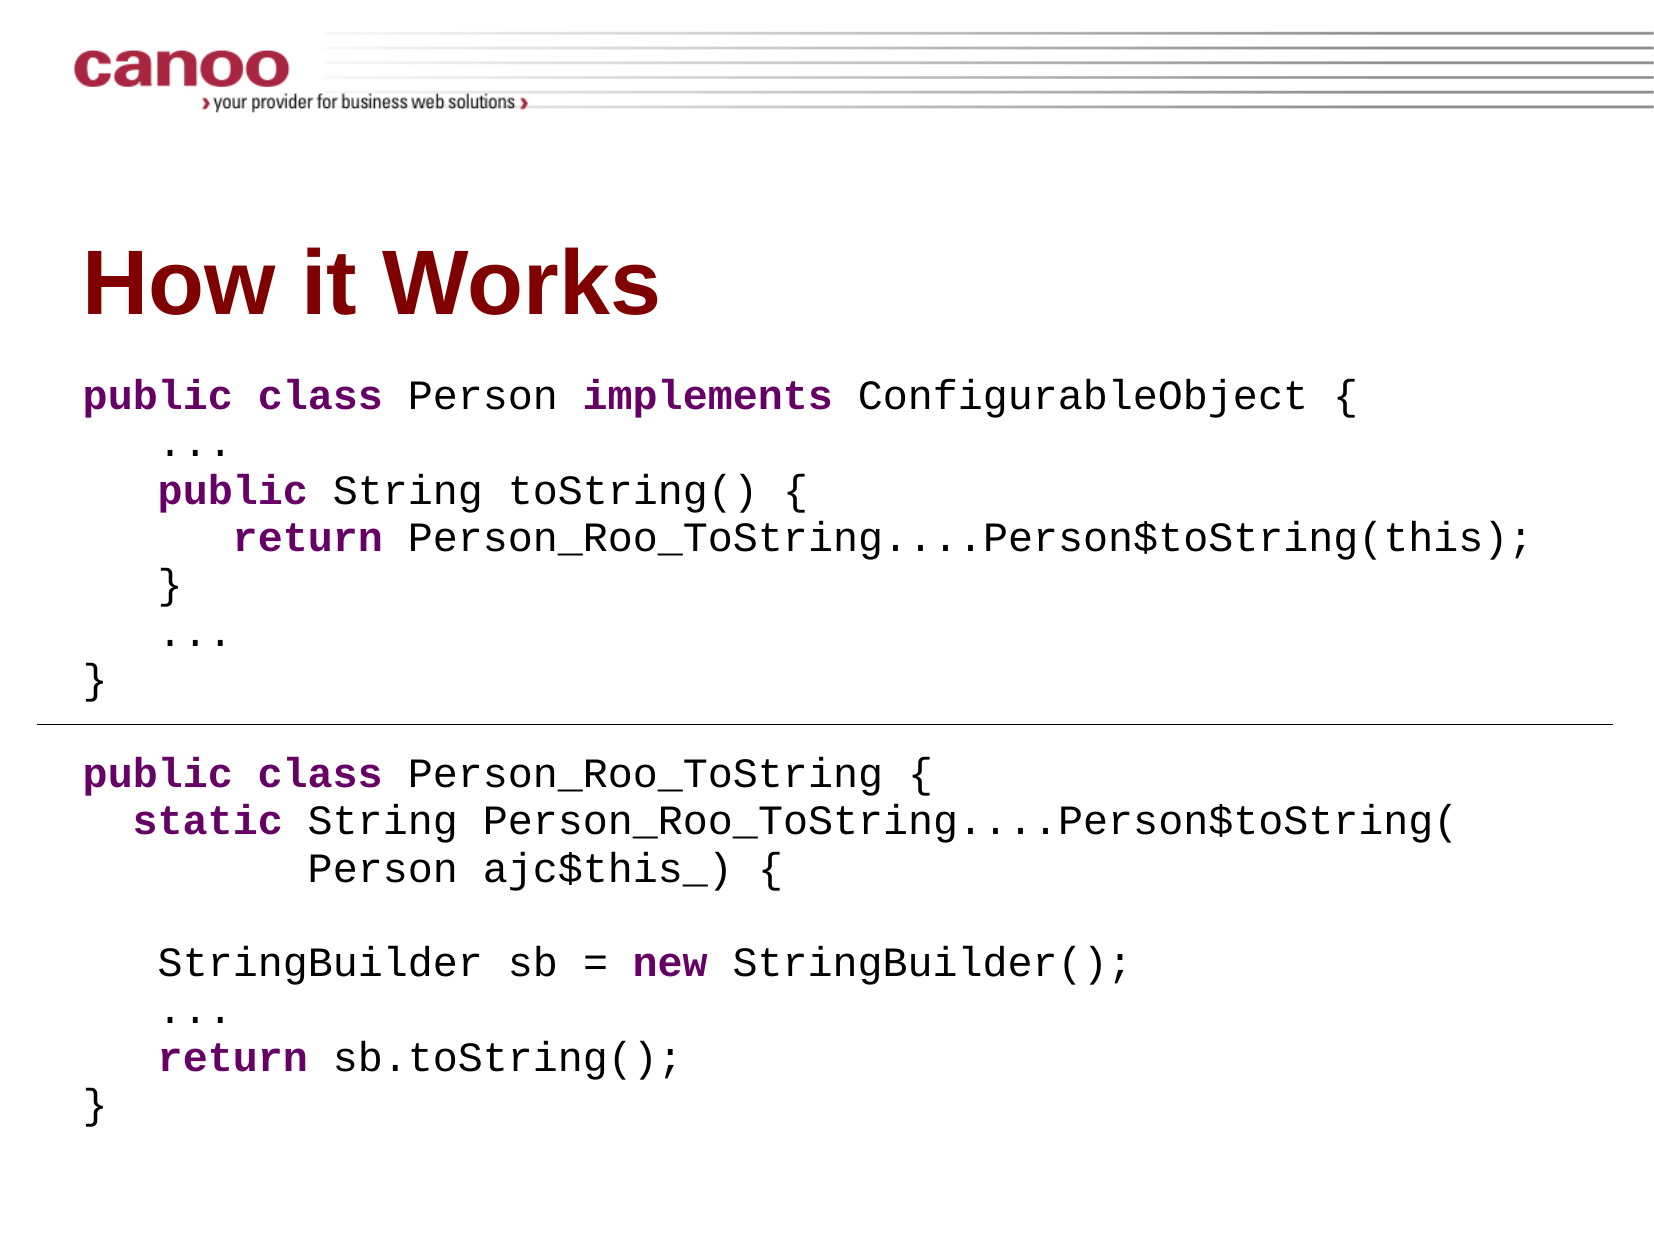

# How it Works
public class Person implements ConfigurableObject {
	...
	public String toString() {
		return Person_Roo_ToString....Person$toString(this);
	}
	...
}
public class Person_Roo_ToString {
 static String Person_Roo_ToString....Person$toString(
			Person ajc$this_) {
	StringBuilder sb = new StringBuilder();
	...
 return sb.toString();
}